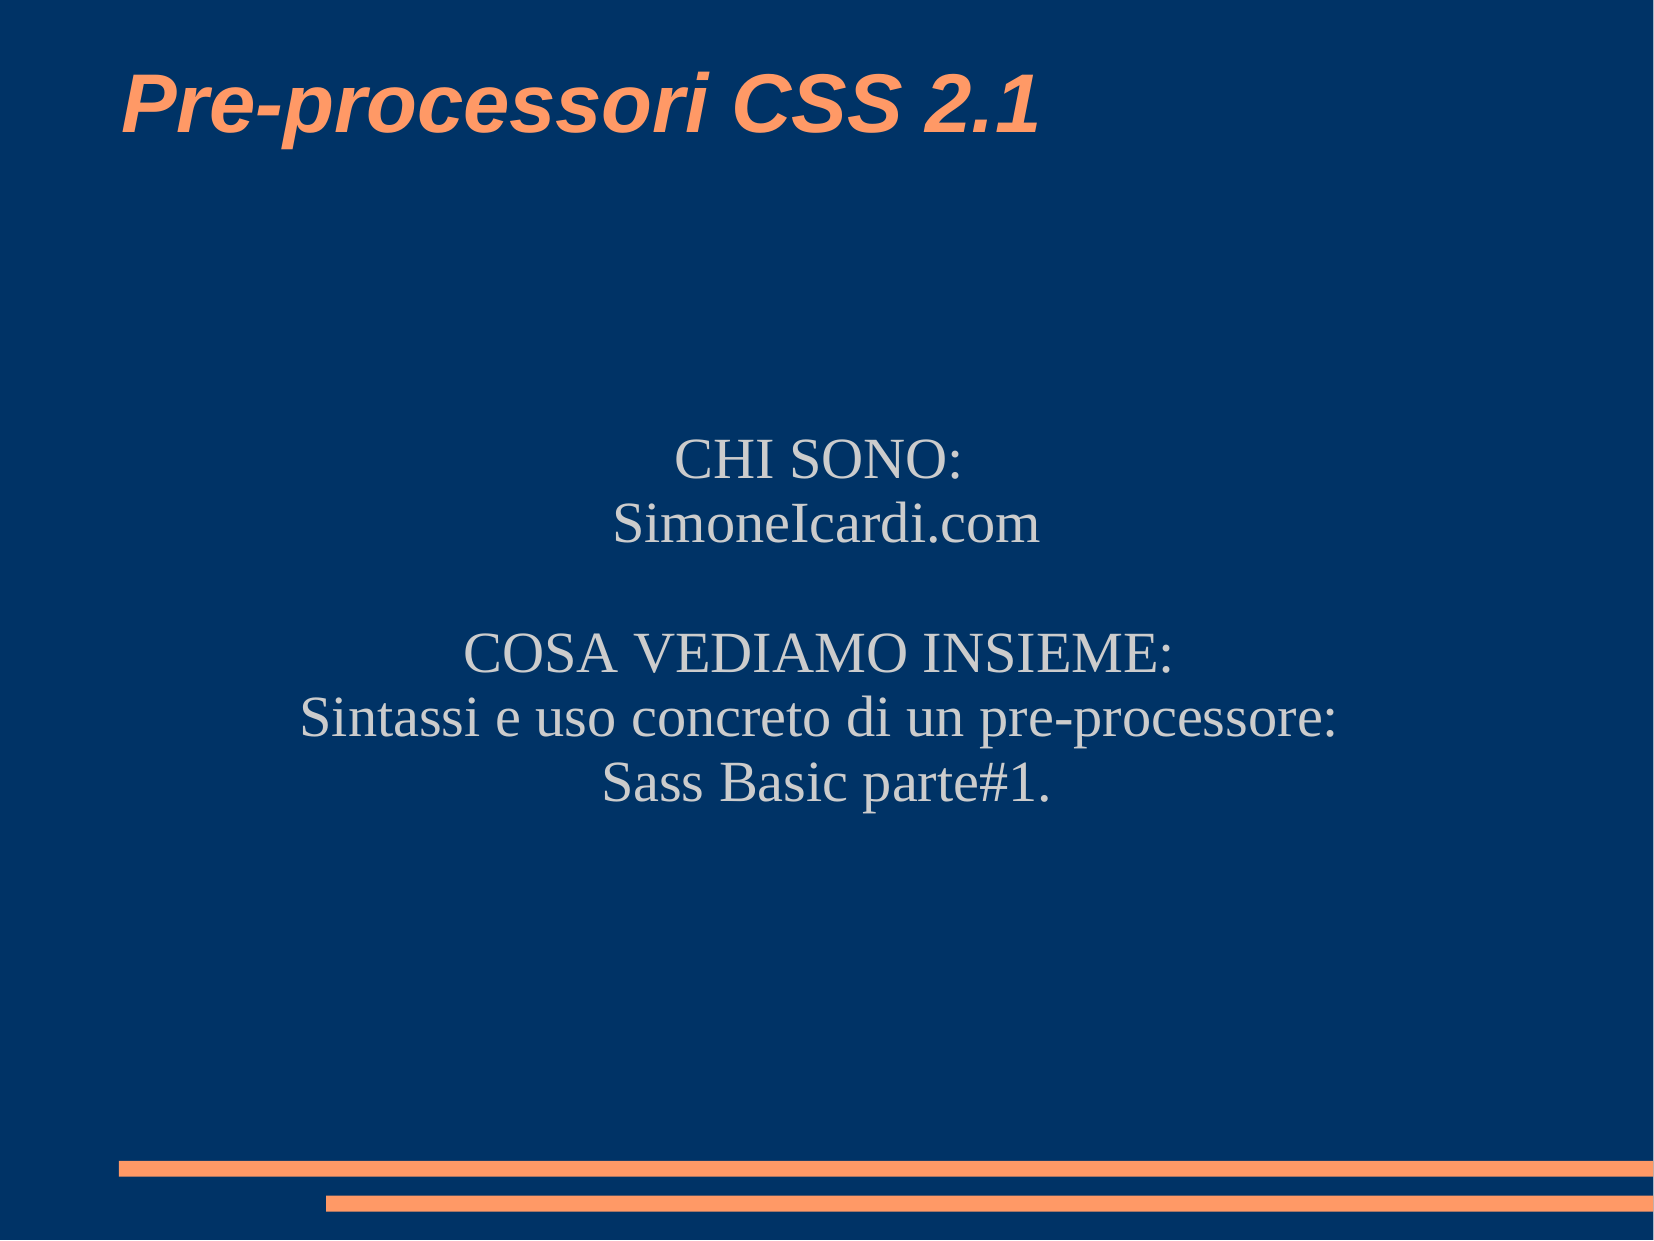

# Pre-processori CSS 2.1
CHI SONO:
SimoneIcardi.com
COSA VEDIAMO INSIEME:
Sintassi e uso concreto di un pre-processore:
Sass Basic parte#1.